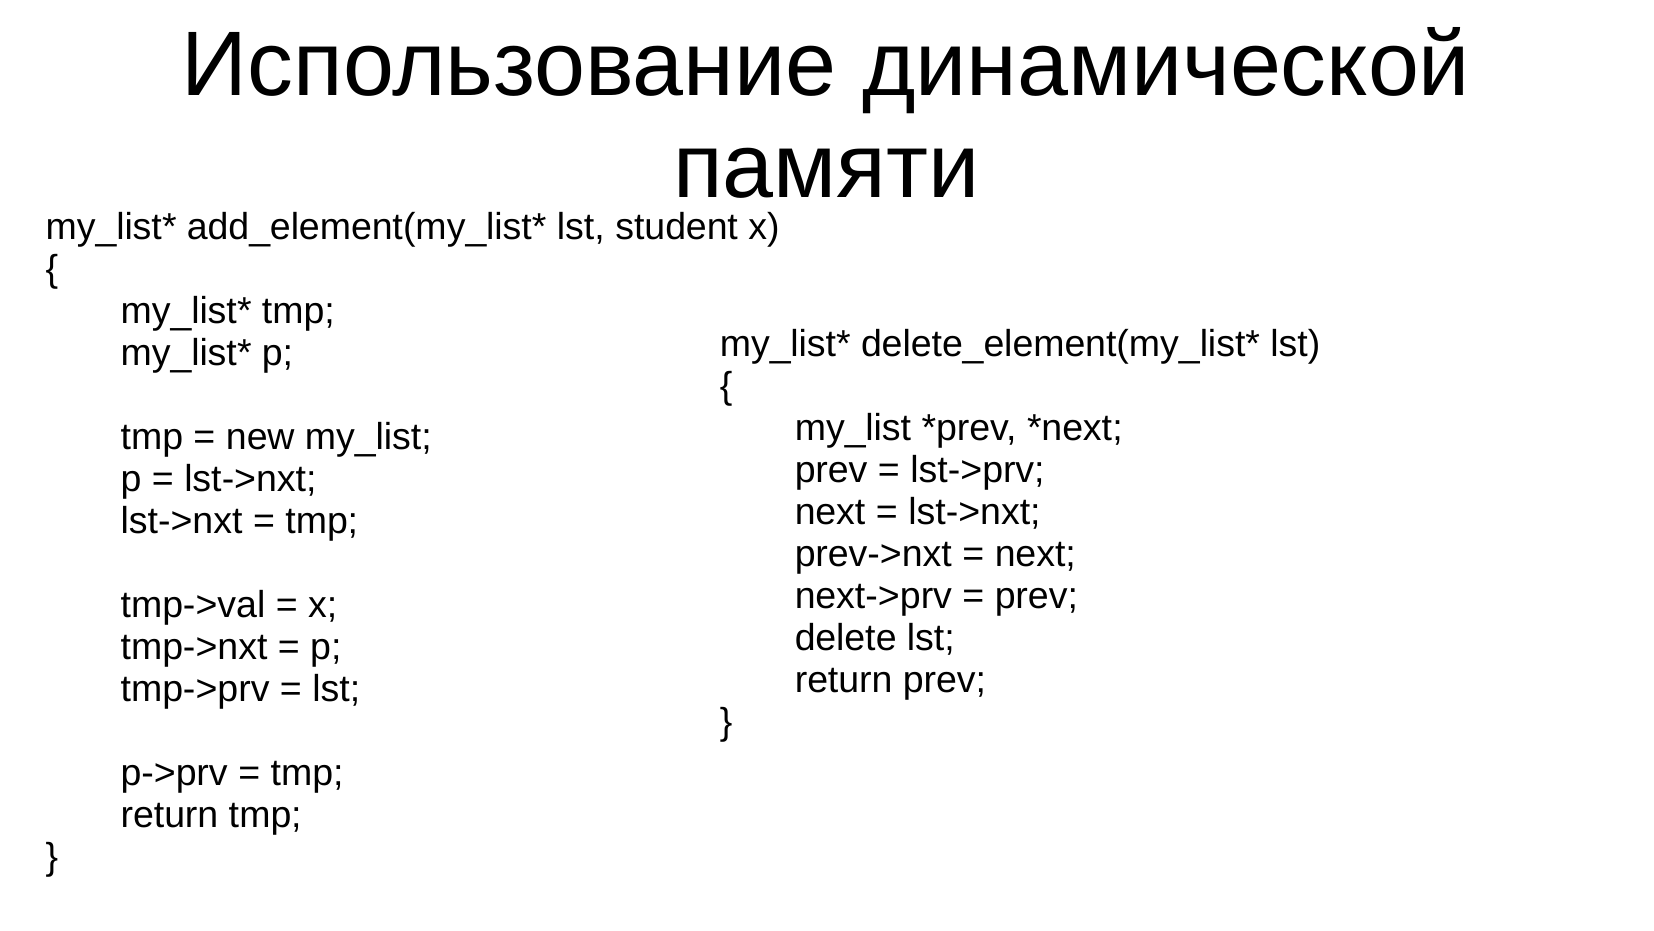

# Использование динамической памяти
my_list* add_element(my_list* lst, student x)
{
	my_list* tmp;
	my_list* p;
	tmp = new my_list;
	p = lst->nxt;
	lst->nxt = tmp;
	tmp->val = x;
	tmp->nxt = p;
	tmp->prv = lst;
	p->prv = tmp;
	return tmp;
}
my_list* delete_element(my_list* lst)
{
	my_list *prev, *next;
	prev = lst->prv;
	next = lst->nxt;
	prev->nxt = next;
	next->prv = prev;
	delete lst;
	return prev;
}